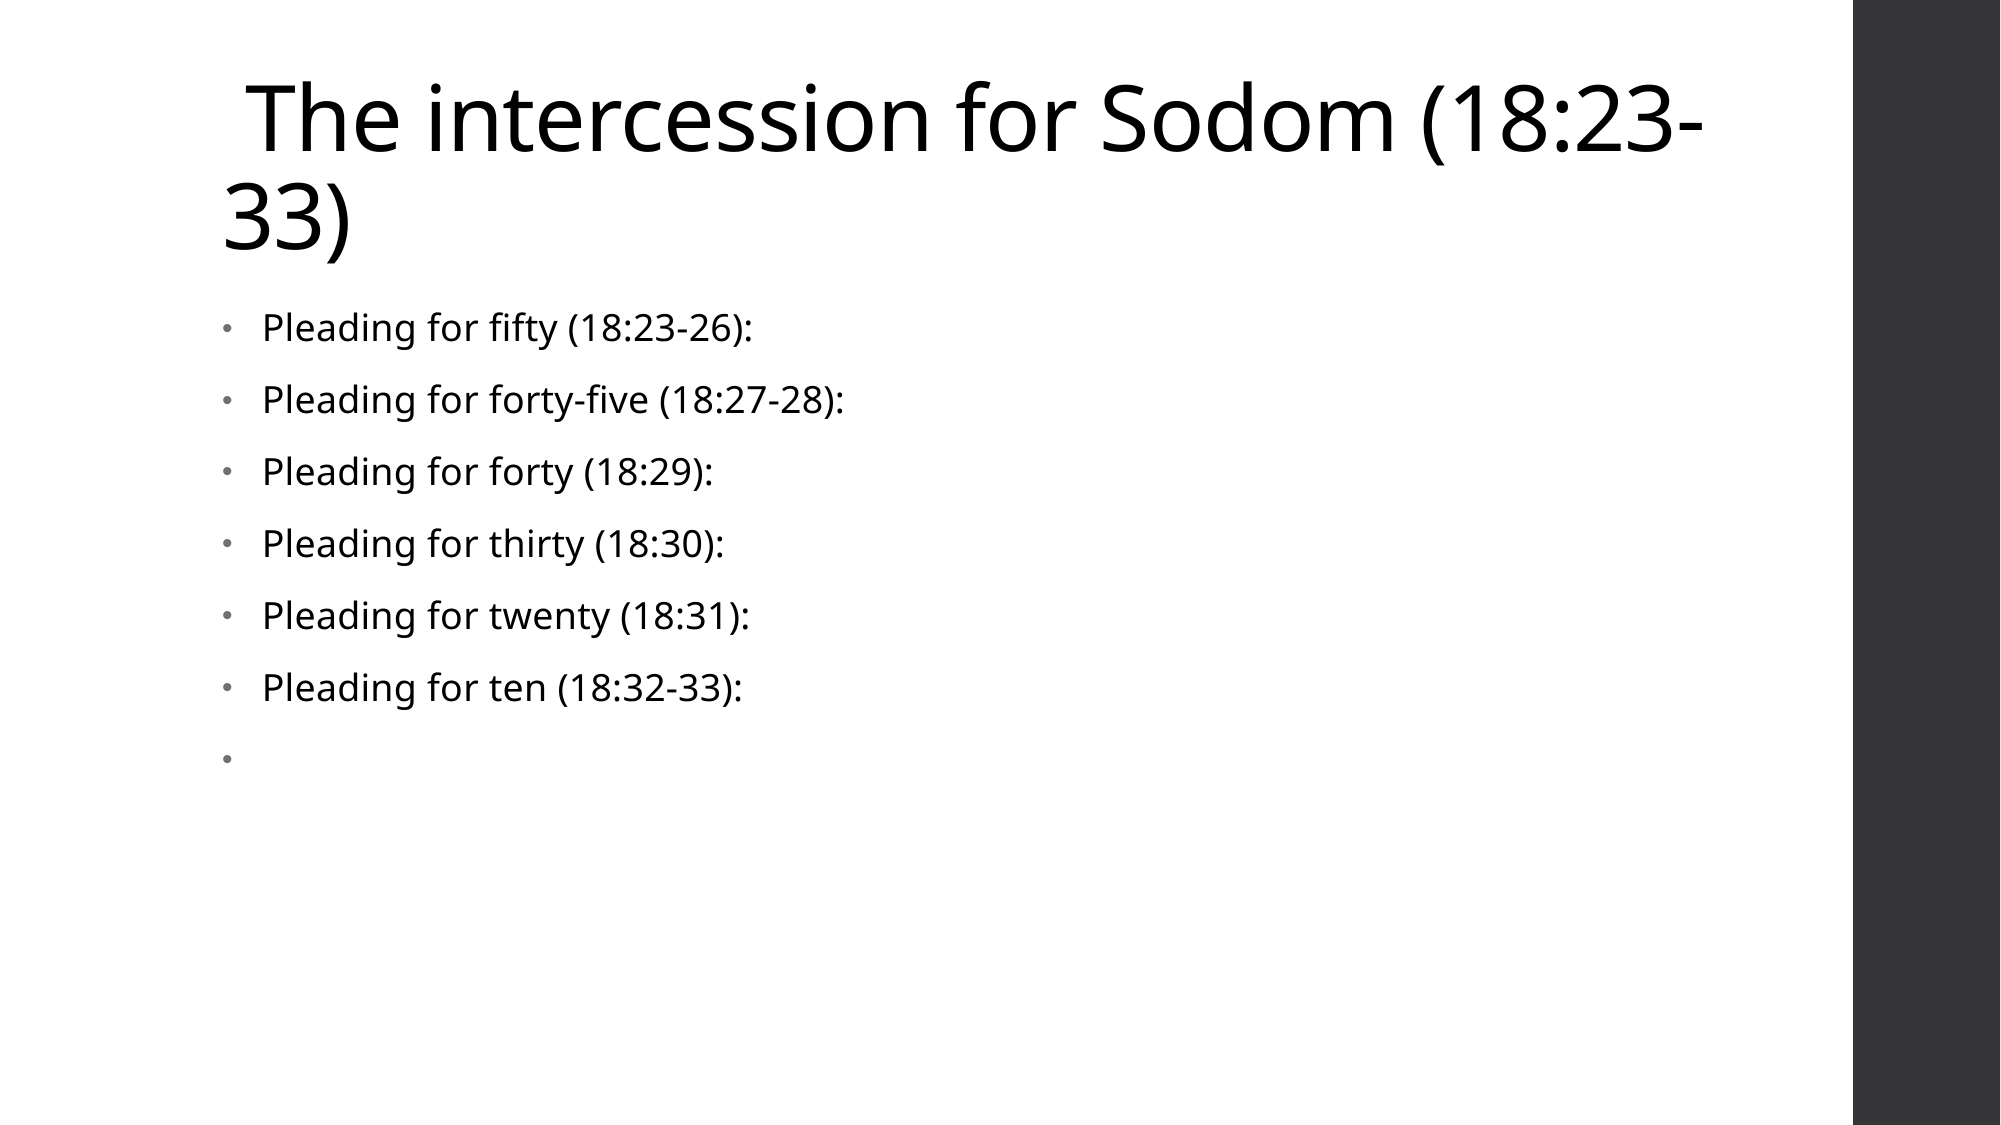

# The intercession for Sodom (18:23-33)
 Pleading for fifty (18:23-26):
 Pleading for forty-five (18:27-28):
 Pleading for forty (18:29):
 Pleading for thirty (18:30):
 Pleading for twenty (18:31):
 Pleading for ten (18:32-33):